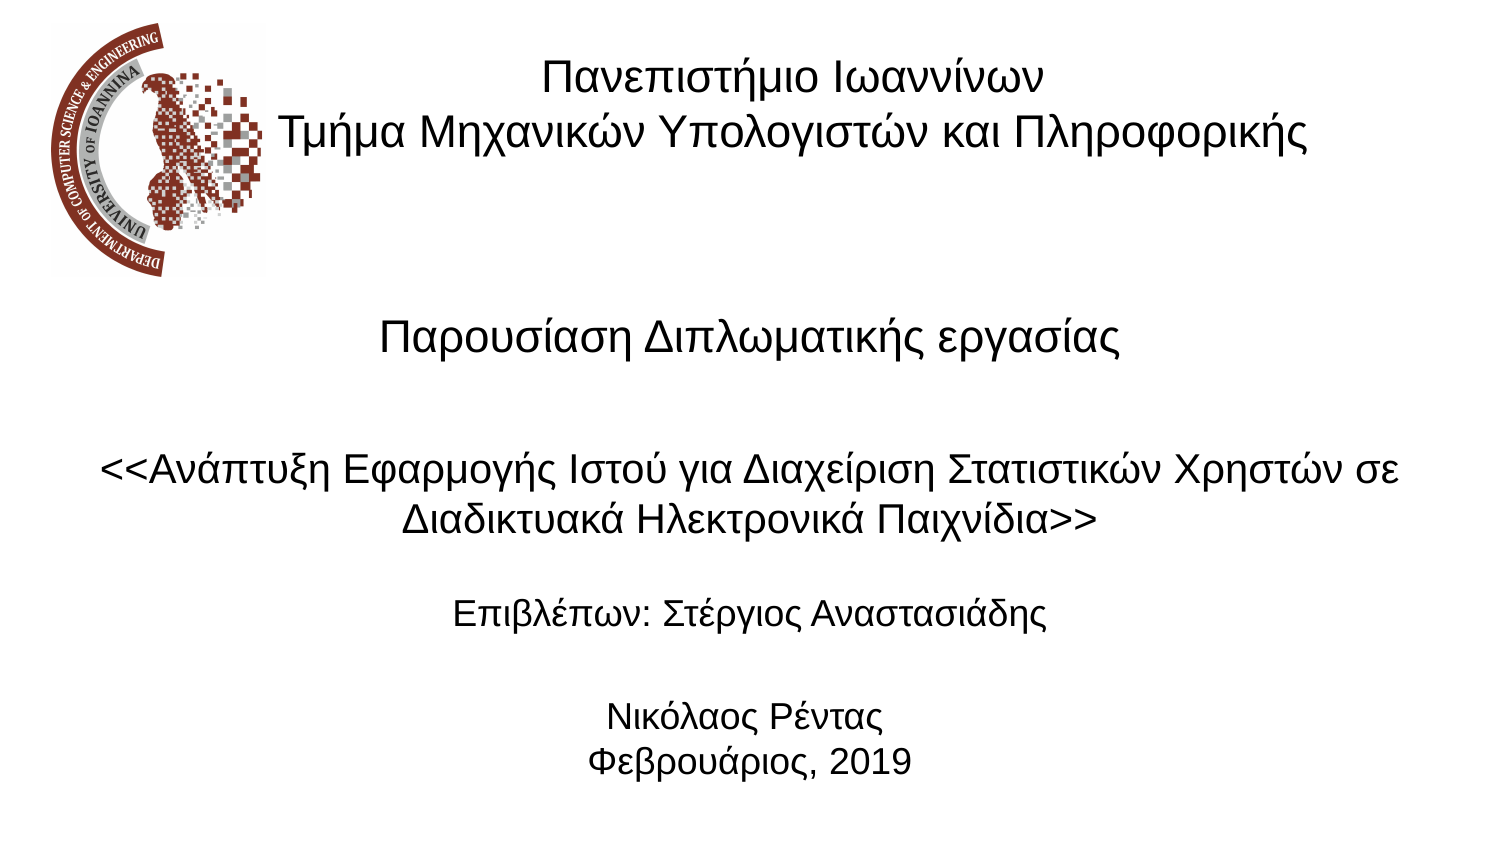

# Πανεπιστήμιο Ιωαννίνων Τμήμα Μηχανικών Υπολογιστών και Πληροφορικής
Παρουσίαση Διπλωματικής εργασίας
<<Ανάπτυξη Εφαρμογής Ιστού για Διαχείριση Στατιστικών Χρηστών σε Διαδικτυακά Ηλεκτρονικά Παιχνίδια>>
Επιβλέπων: Στέργιος Αναστασιάδης
Νικόλαος Ρέντας
Φεβρουάριος, 2019